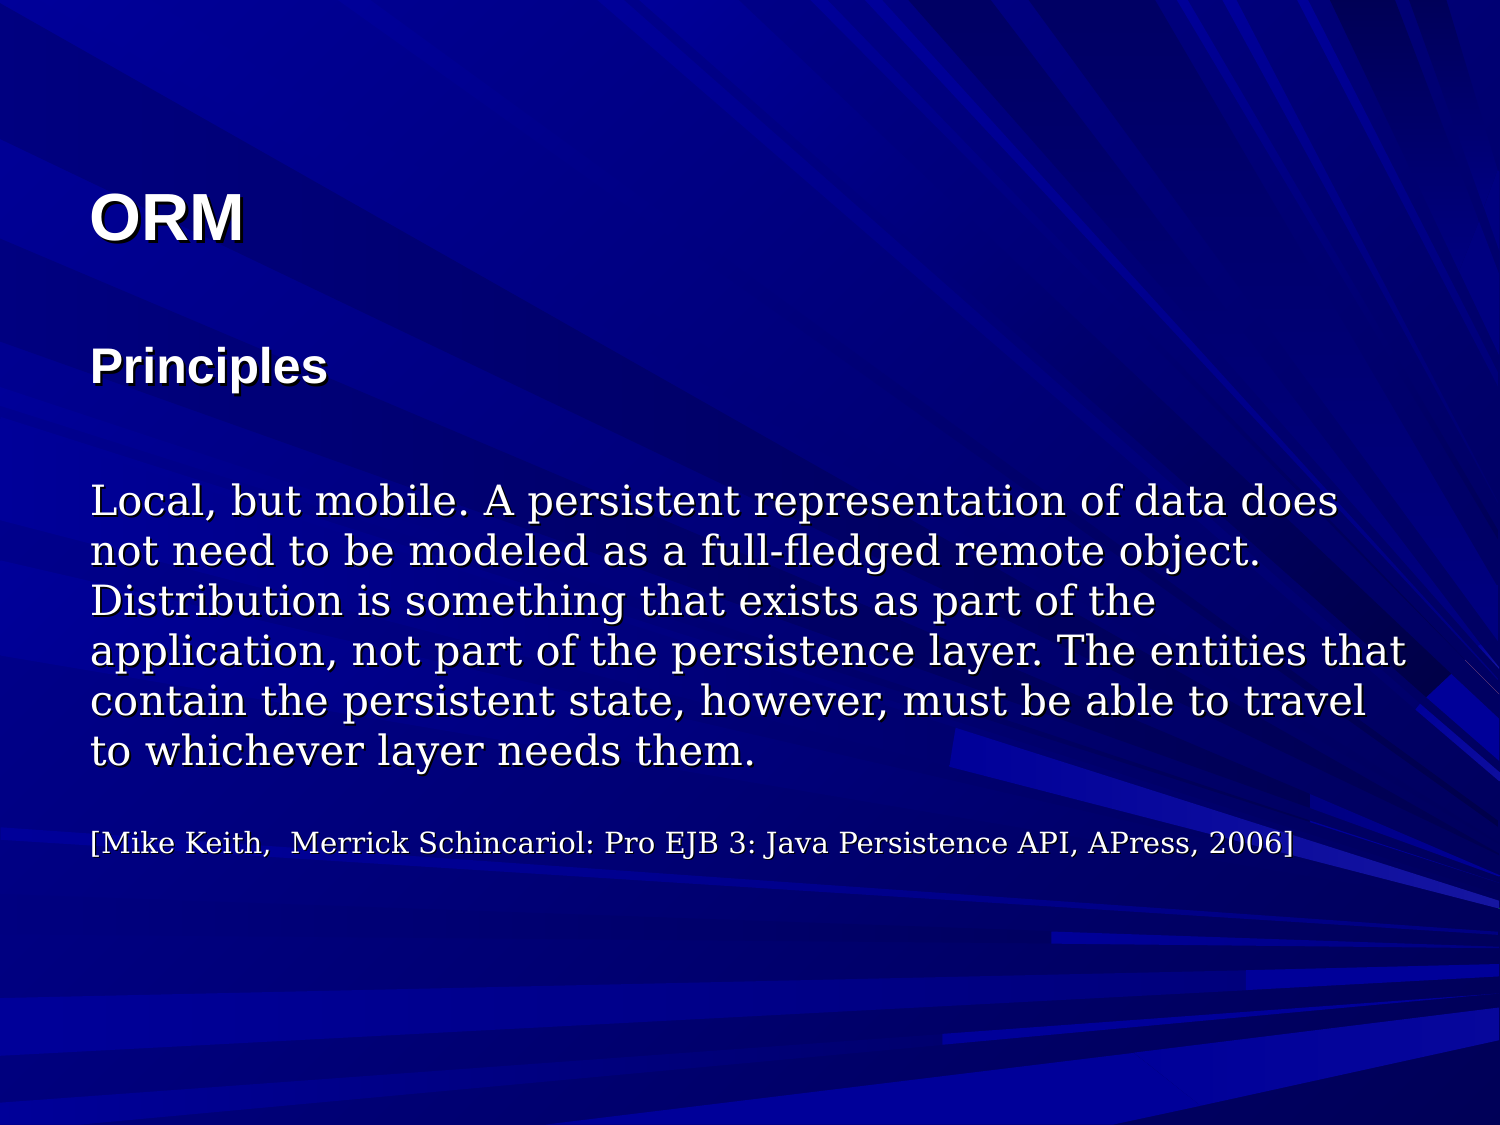

# ORM Principles Local, but mobile. A persistent representation of data does not need to be modeled as a full-fledged remote object. Distribution is something that exists as part of the application, not part of the persistence layer. The entities that contain the persistent state, however, must be able to travel to whichever layer needs them. [Mike Keith, Merrick Schincariol: Pro EJB 3: Java Persistence API, APress, 2006]